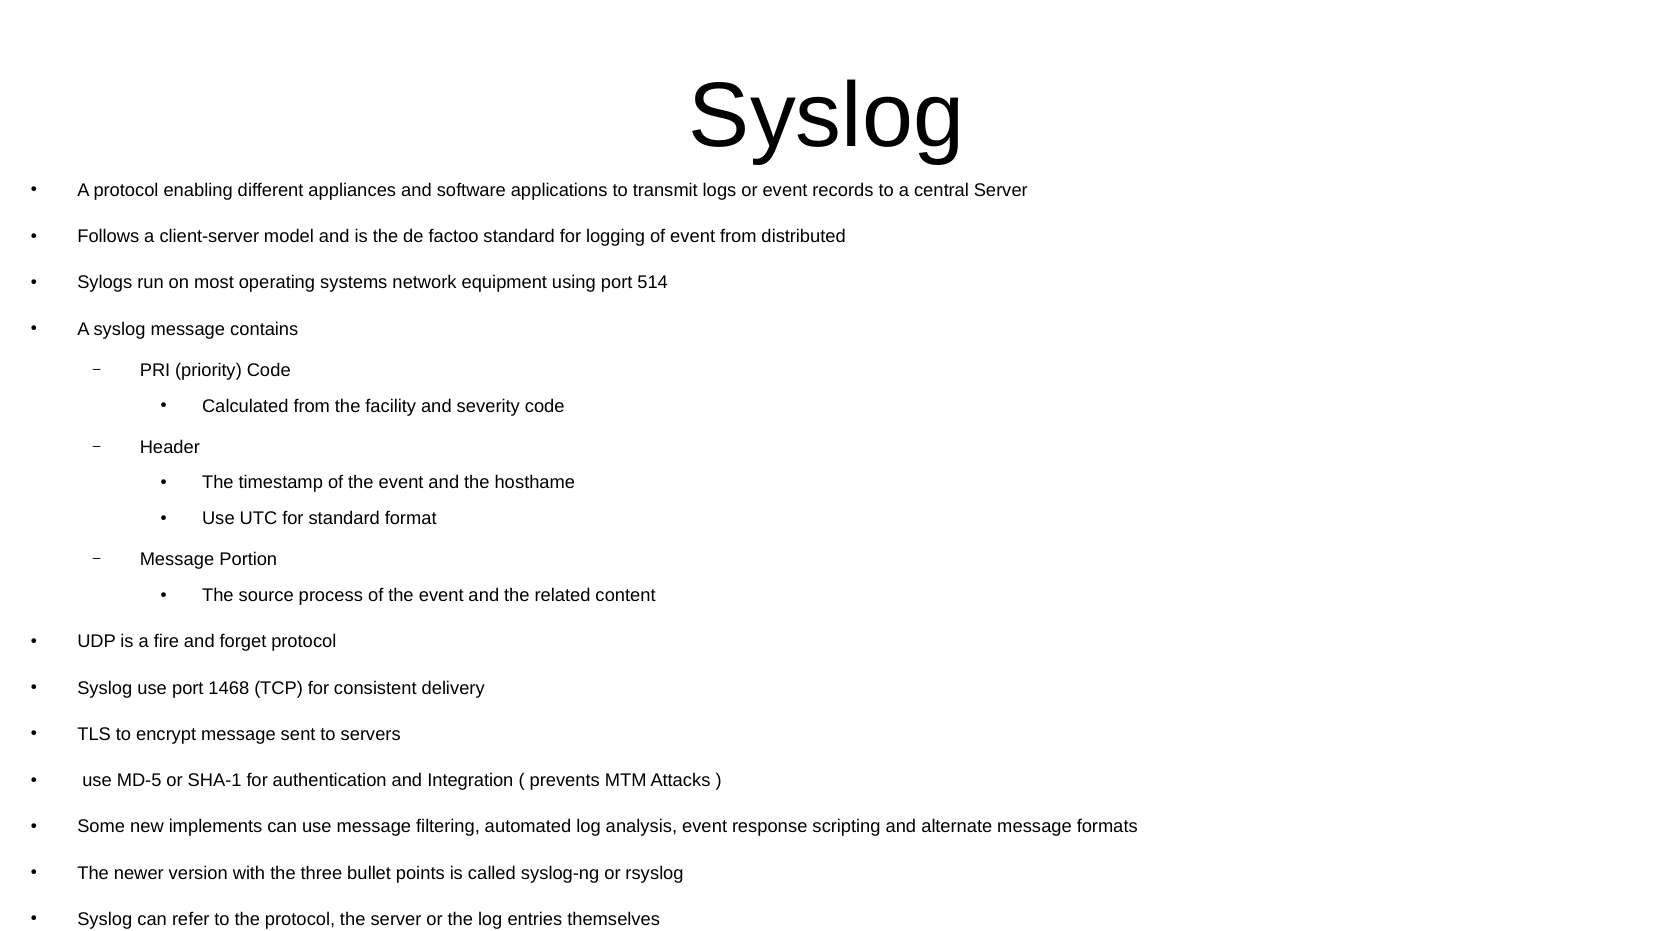

# Syslog
A protocol enabling different appliances and software applications to transmit logs or event records to a central Server
Follows a client-server model and is the de factoo standard for logging of event from distributed
Sylogs run on most operating systems network equipment using port 514
A syslog message contains
PRI (priority) Code
Calculated from the facility and severity code
Header
The timestamp of the event and the hosthame
Use UTC for standard format
Message Portion
The source process of the event and the related content
UDP is a fire and forget protocol
Syslog use port 1468 (TCP) for consistent delivery
TLS to encrypt message sent to servers
 use MD-5 or SHA-1 for authentication and Integration ( prevents MTM Attacks )
Some new implements can use message filtering, automated log analysis, event response scripting and alternate message formats
The newer version with the three bullet points is called syslog-ng or rsyslog
Syslog can refer to the protocol, the server or the log entries themselves